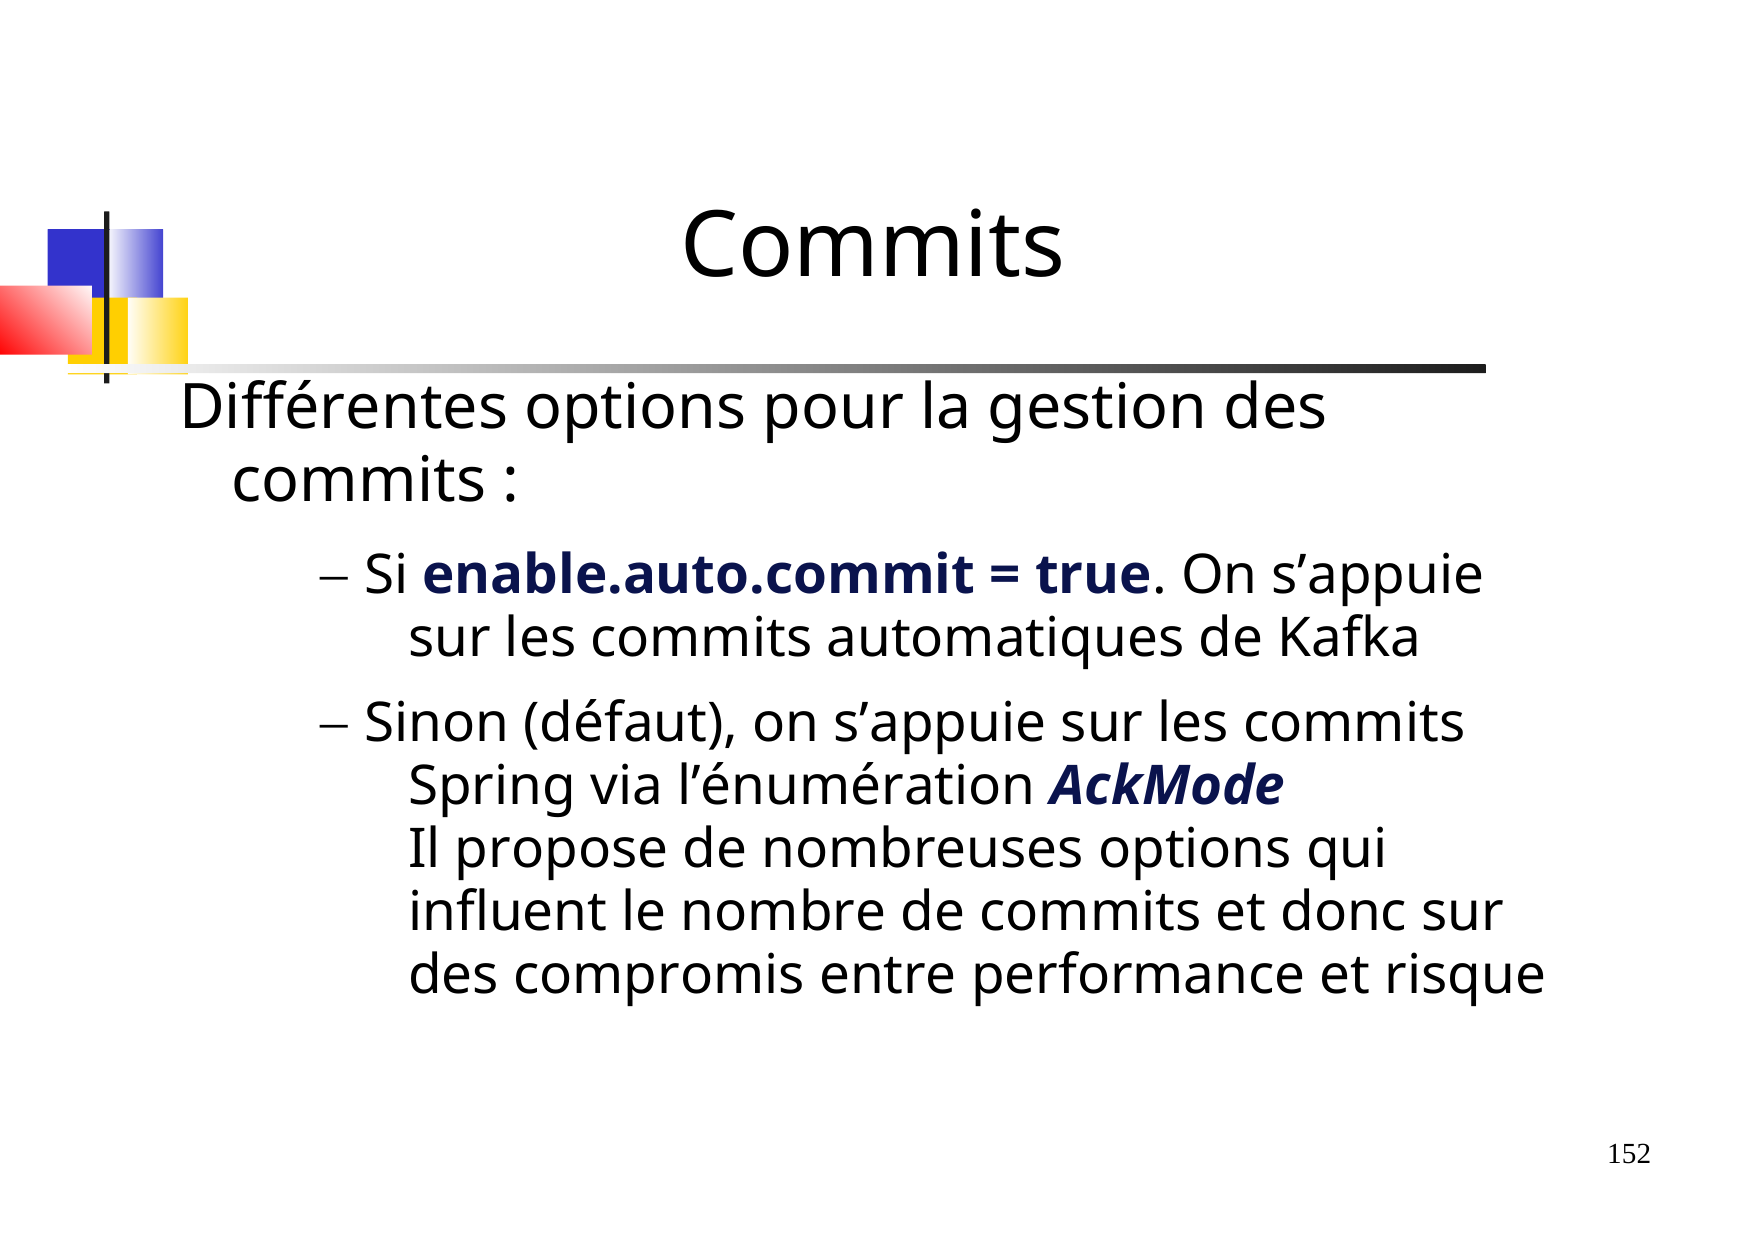

# Commits
Différentes options pour la gestion des commits :
Si enable.auto.commit = true. On s’appuie sur les commits automatiques de Kafka
Sinon (défaut), on s’appuie sur les commits Spring via l’énumération AckMode
Il propose de nombreuses options qui influent le nombre de commits et donc sur des compromis entre performance et risque